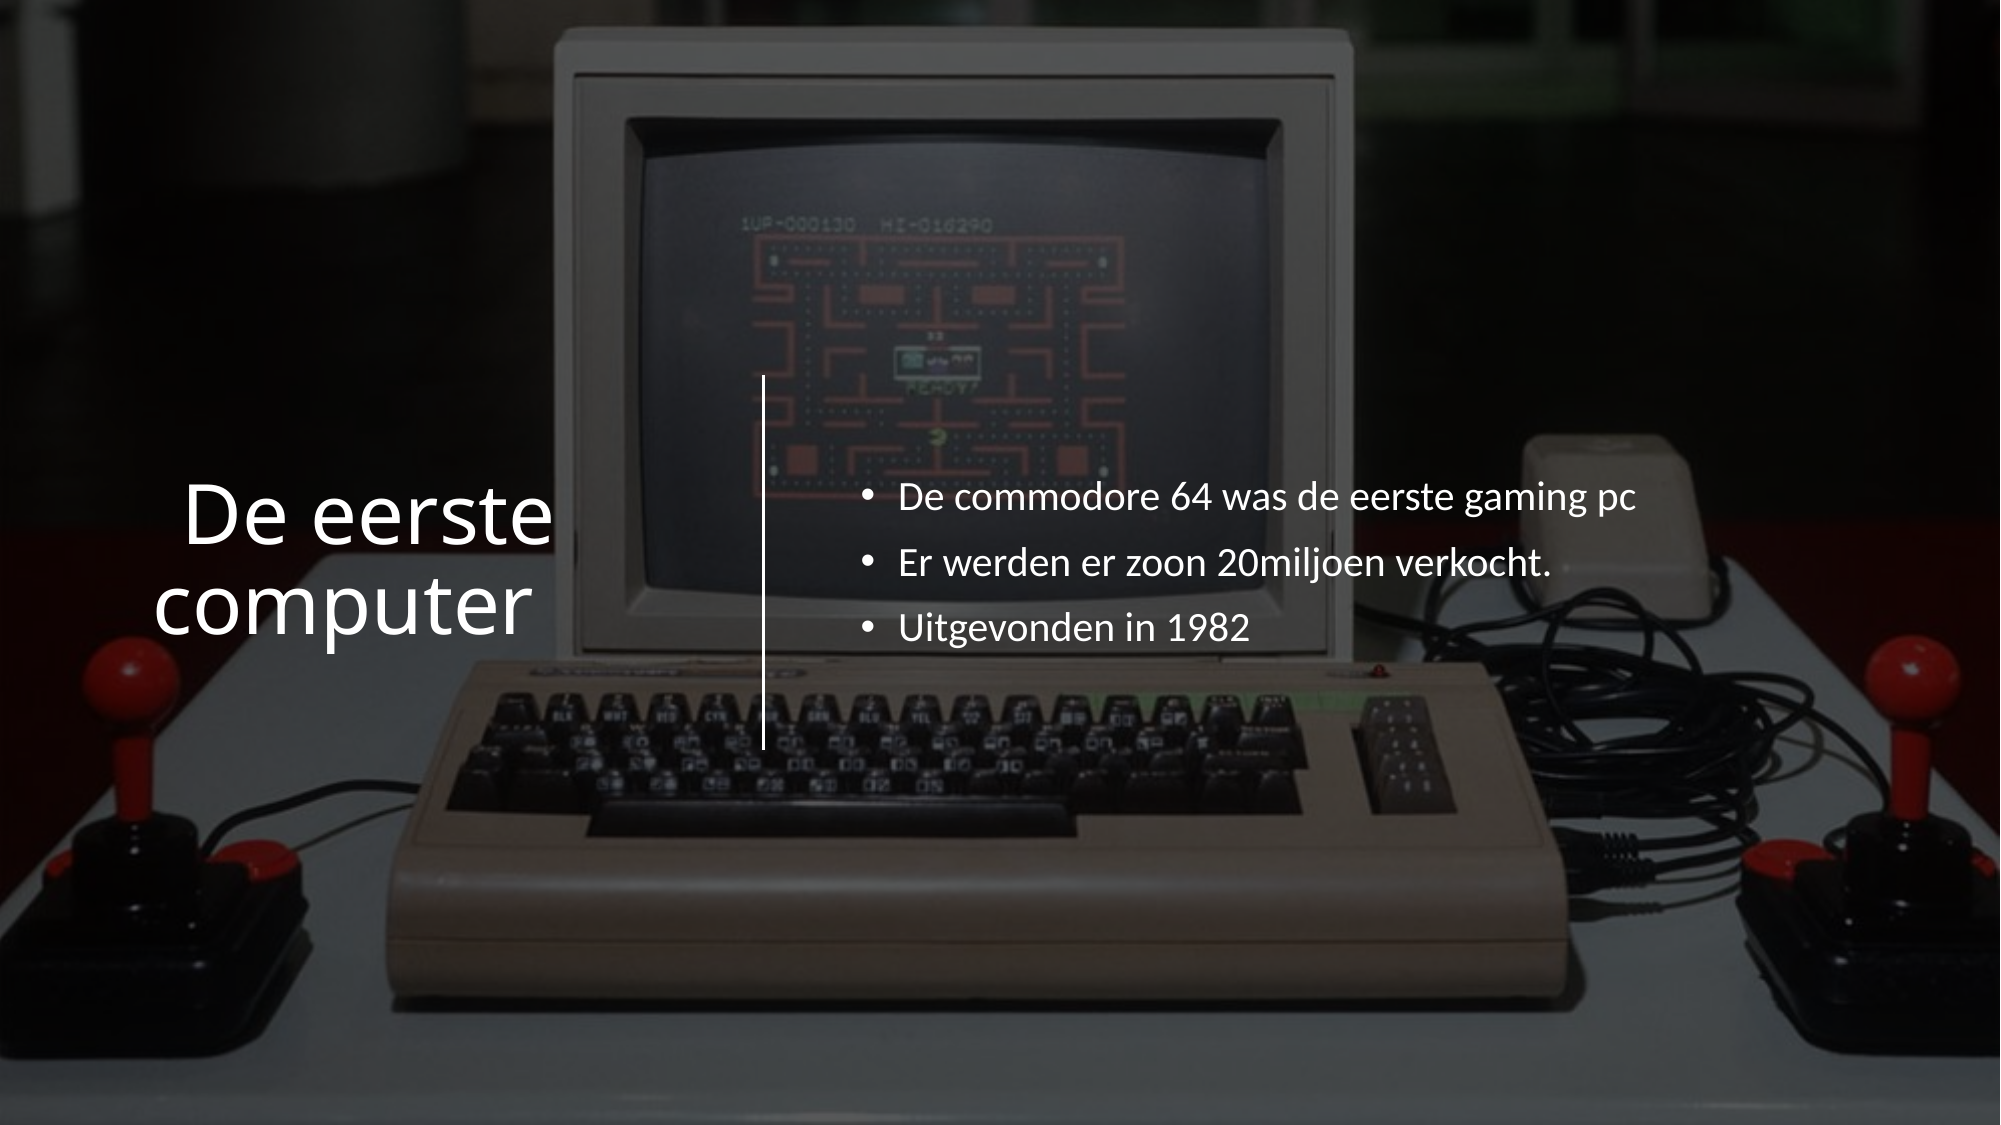

# De eerste computer
De commodore 64 was de eerste gaming pc
Er werden er zoon 20miljoen verkocht.
Uitgevonden in 1982